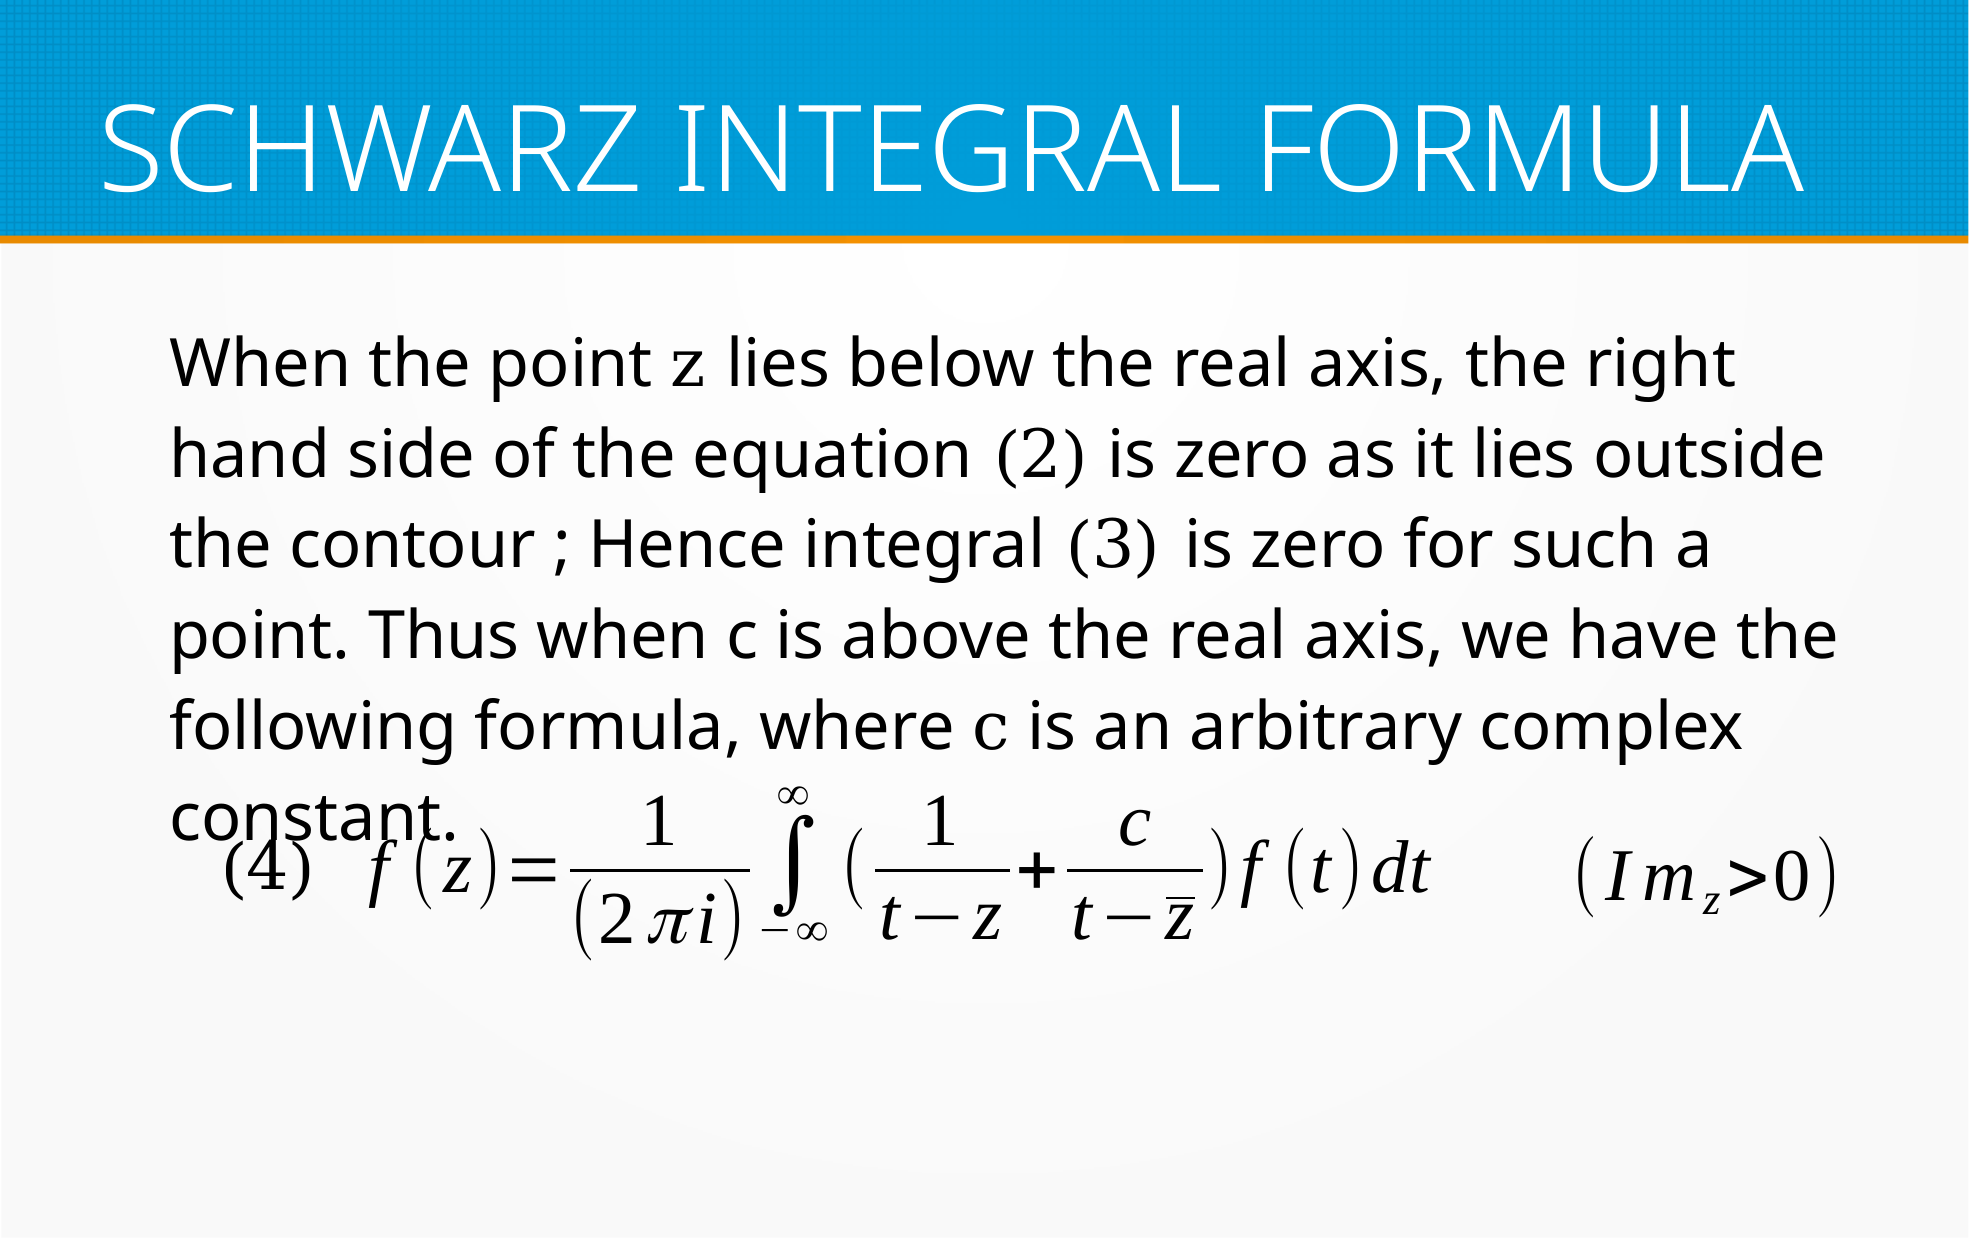

# SCHWARZ INTEGRAL FORMULA
When the point z lies below the real axis, the right hand side of the equation (2) is zero as it lies outside the contour ; Hence integral (3) is zero for such a point. Thus when c is above the real axis, we have the following formula, where c is an arbitrary complex constant.
(4)